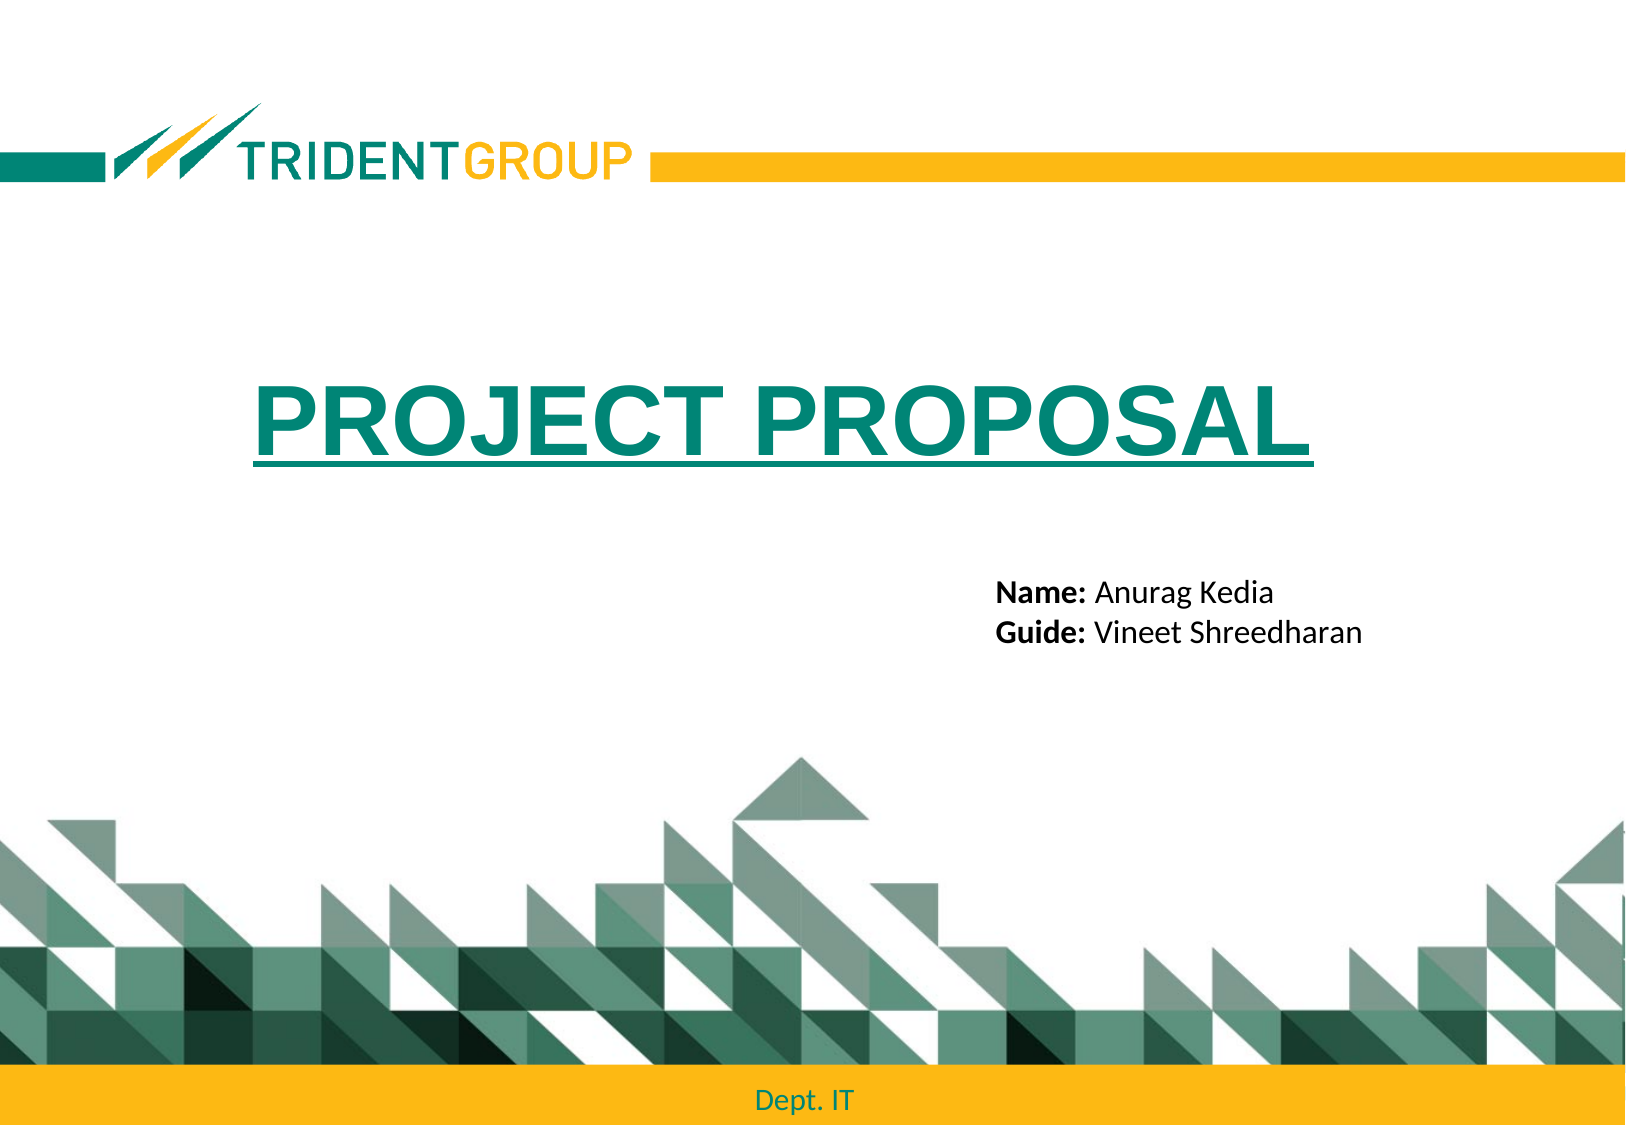

# PROJECT PROPOSAL
Name: Anurag Kedia
Guide: Vineet Shreedharan
Dept. IT